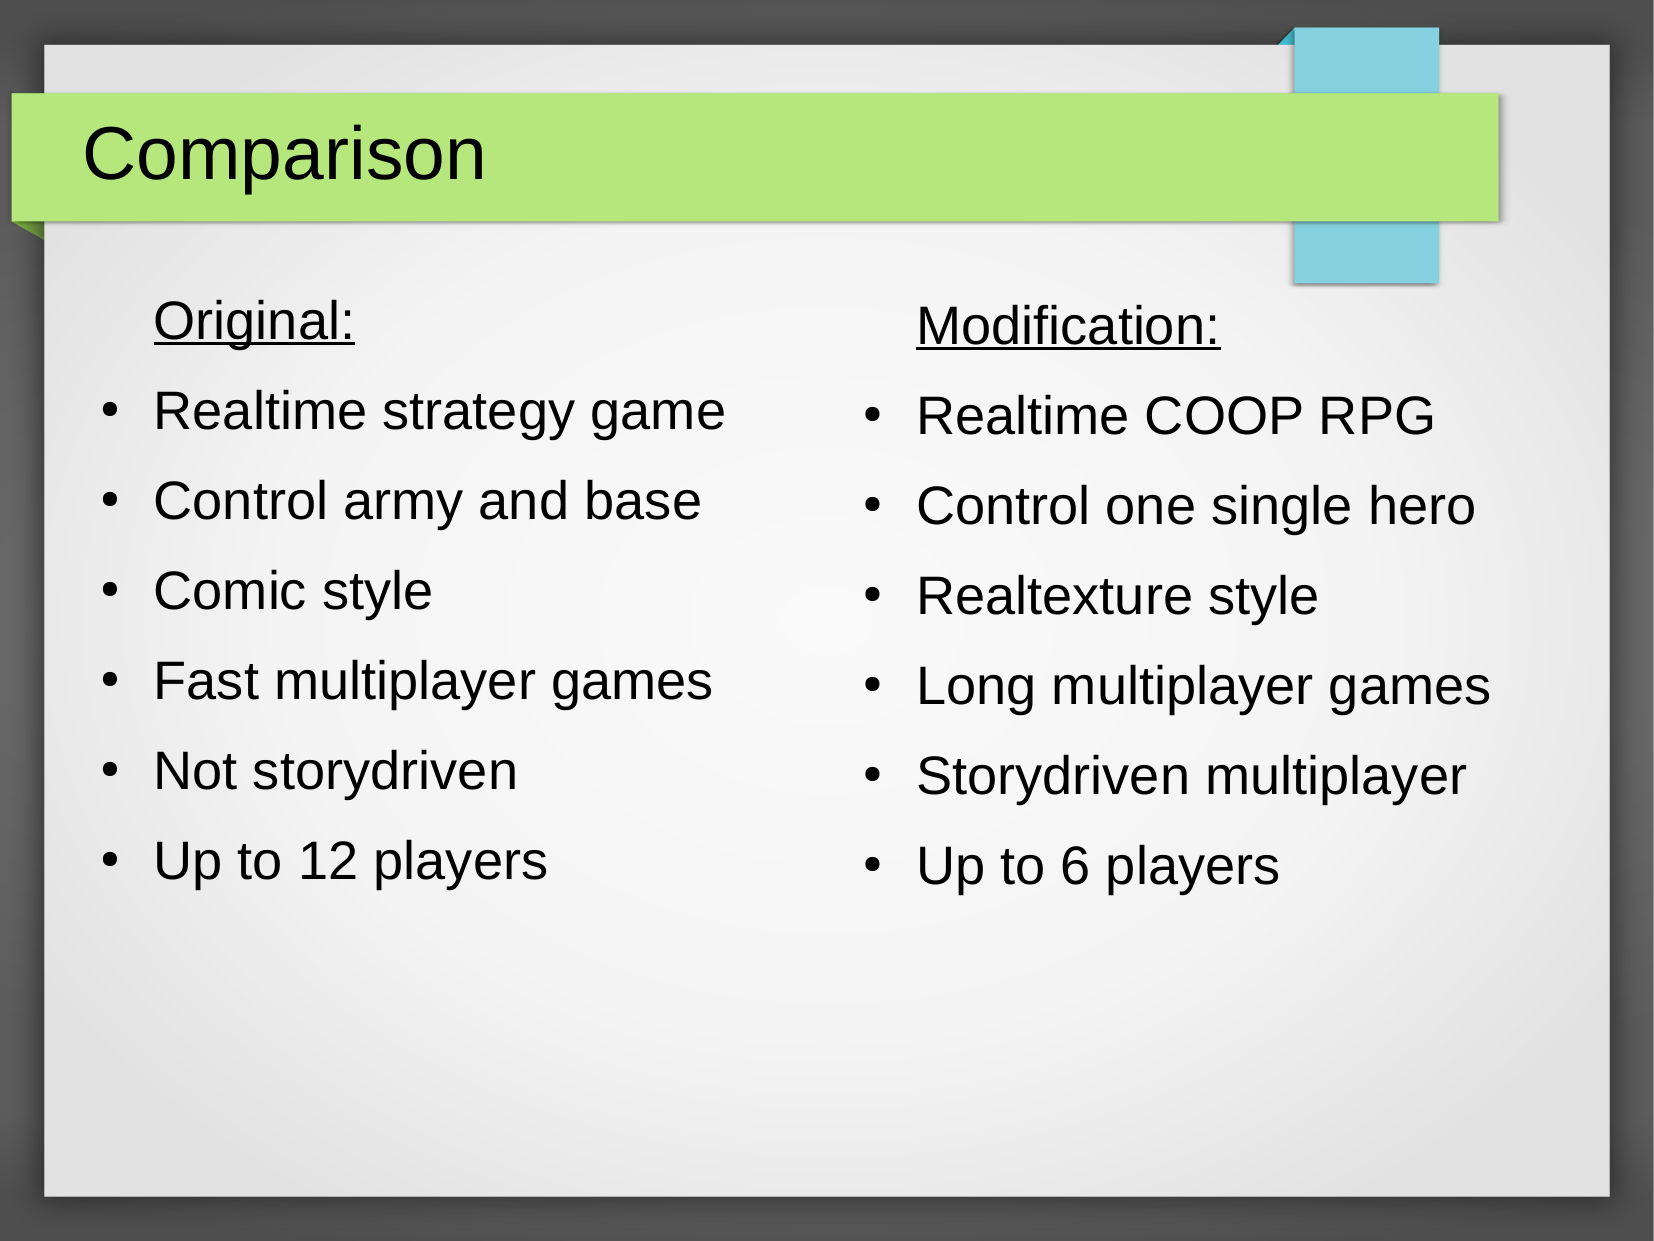

# Comparison
Original:
Realtime strategy game
Control army and base
Comic style
Fast multiplayer games
Not storydriven
Up to 12 players
Modification:
Realtime COOP RPG
Control one single hero
Realtexture style
Long multiplayer games
Storydriven multiplayer
Up to 6 players